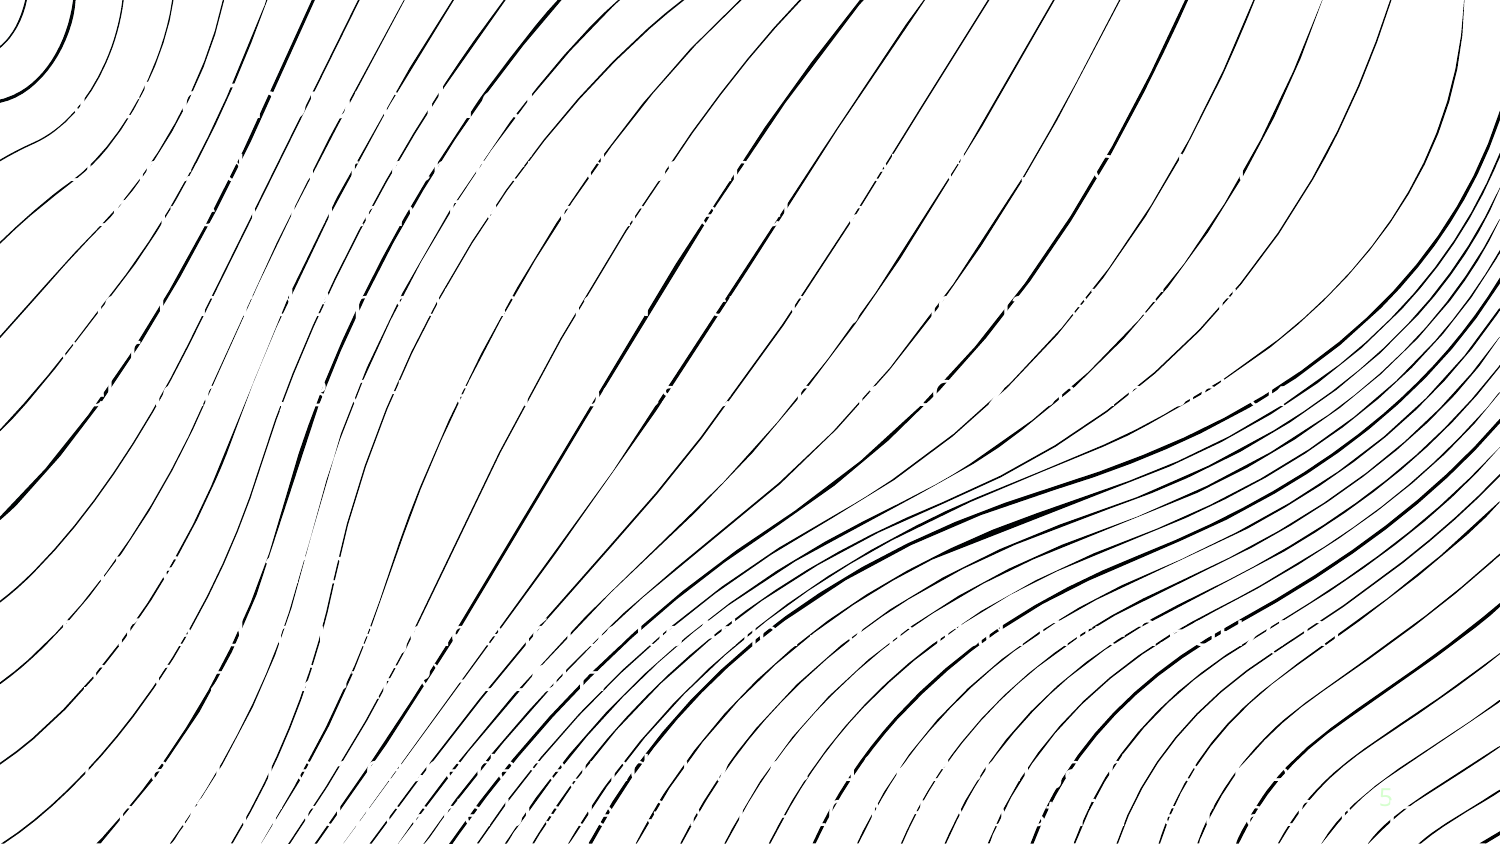

Núcleo Thoroughbred
El núcleo de cuarta generación de los Athlon – Velocidad : 1,8GHz hasta 2,2GHz con el sistema PR (Prestaciones relativas)
Thoroughbred-B posibilitaba mayor frecuencia y mejoró la disipación de calor
Velocidad : 2,133GHz , eran capaces de aumentar 1GHz con el overclock
Núcleo Barton
El núcleo de quinta generación de los Athlon – Velocidad : Entre 2,6GHz(PR) – 1,917GHz y 3,2Gz(PR) - 2,2GHz
Incluía una nueva caché de segundo nivel de 512 KiB en lugar de 256 KiB
Aumentó la frecuencia del bus de 133MHz – 166MHz y posteriormente a 200MHz
4